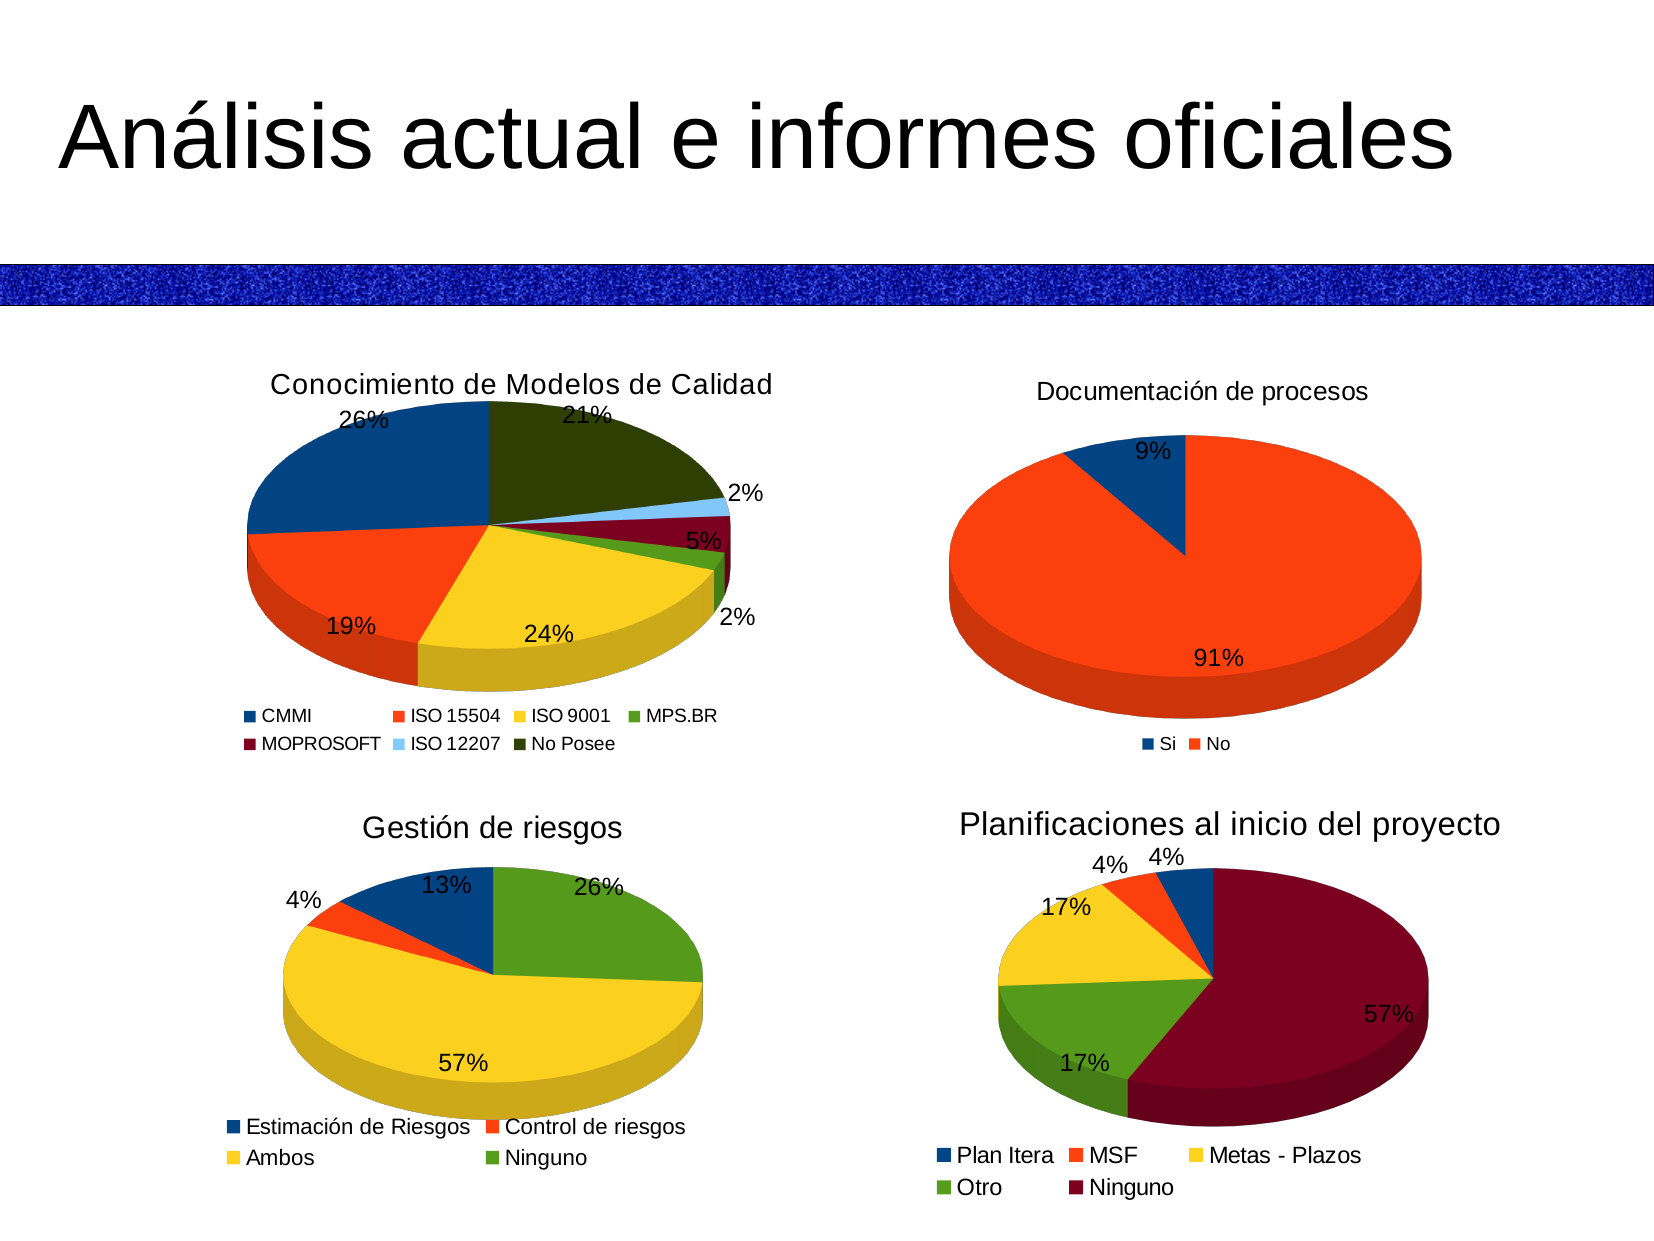

# Análisis actual e informes oficiales
[unsupported chart]
[unsupported chart]
[unsupported chart]
[unsupported chart]